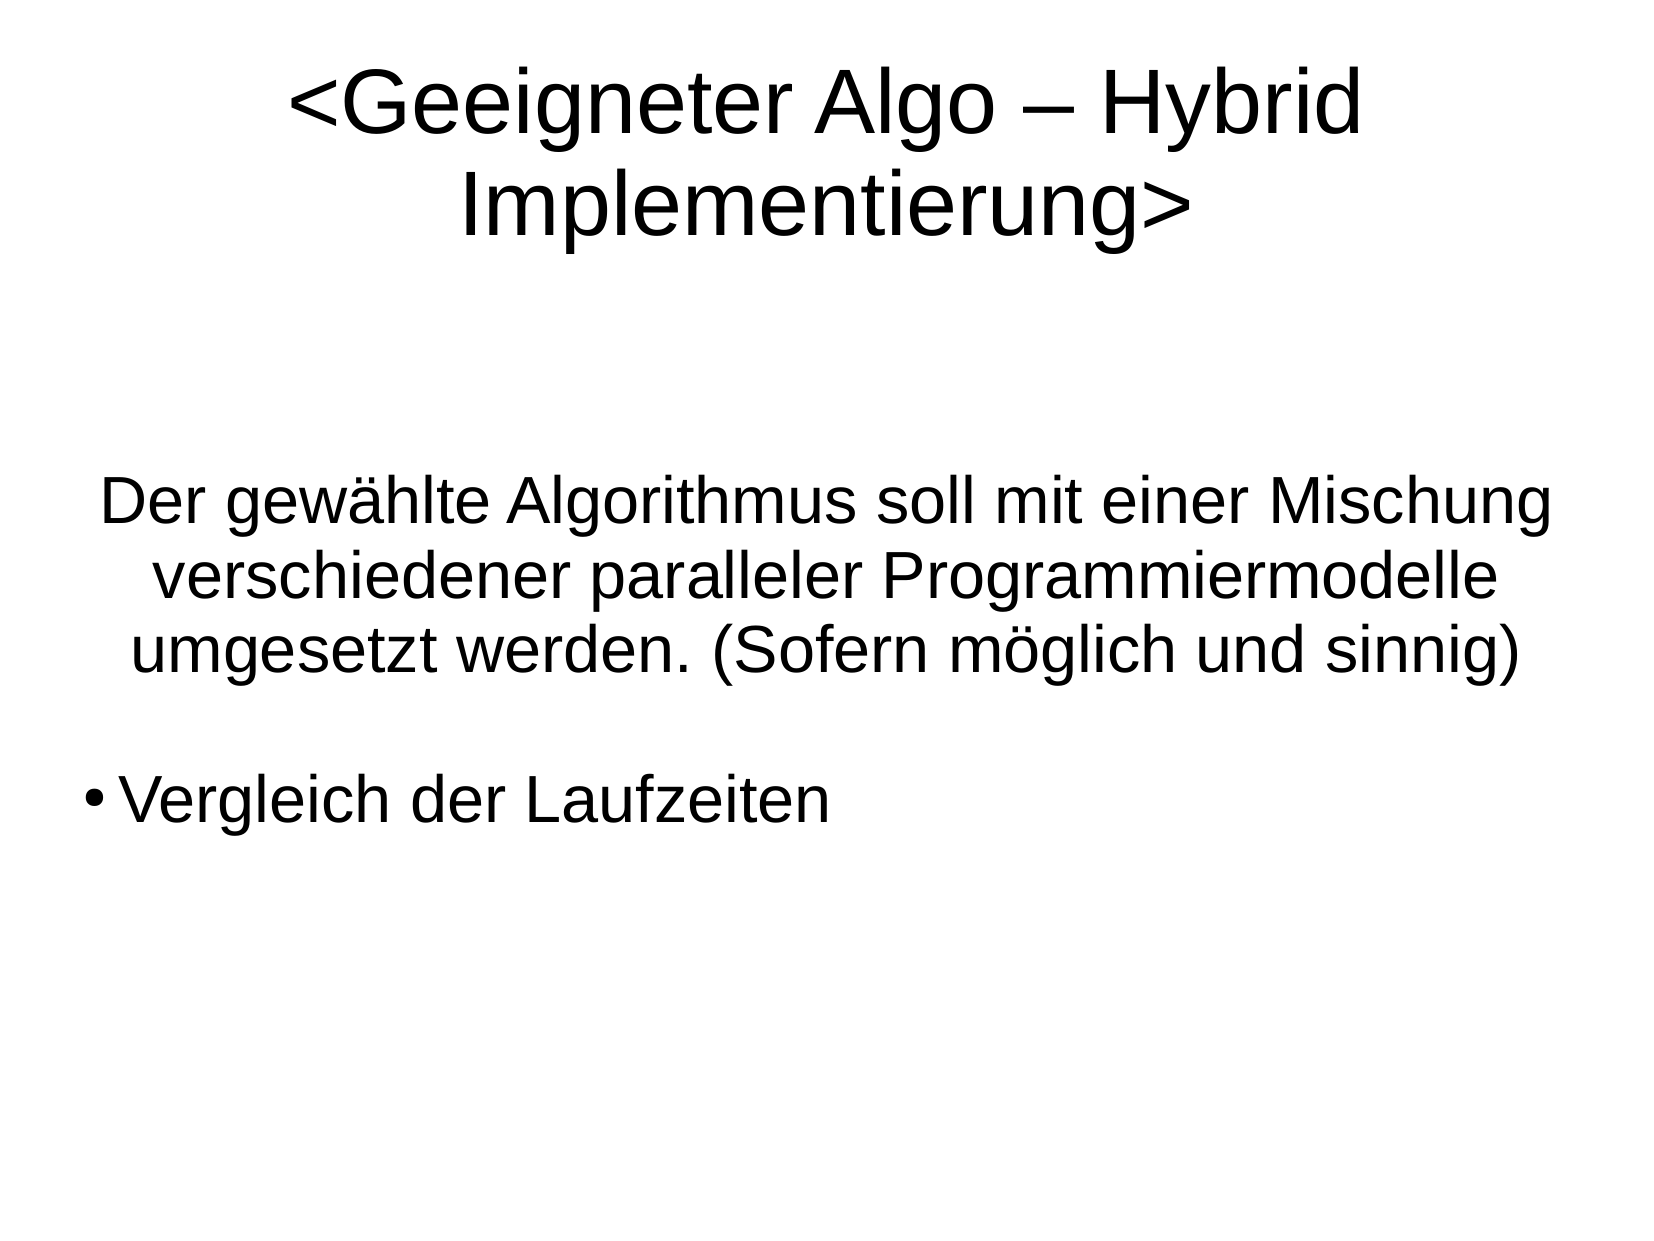

# <Geeigneter Algo – Hybrid Implementierung>
Der gewählte Algorithmus soll mit einer Mischung verschiedener paralleler Programmiermodelle umgesetzt werden. (Sofern möglich und sinnig)
Vergleich der Laufzeiten